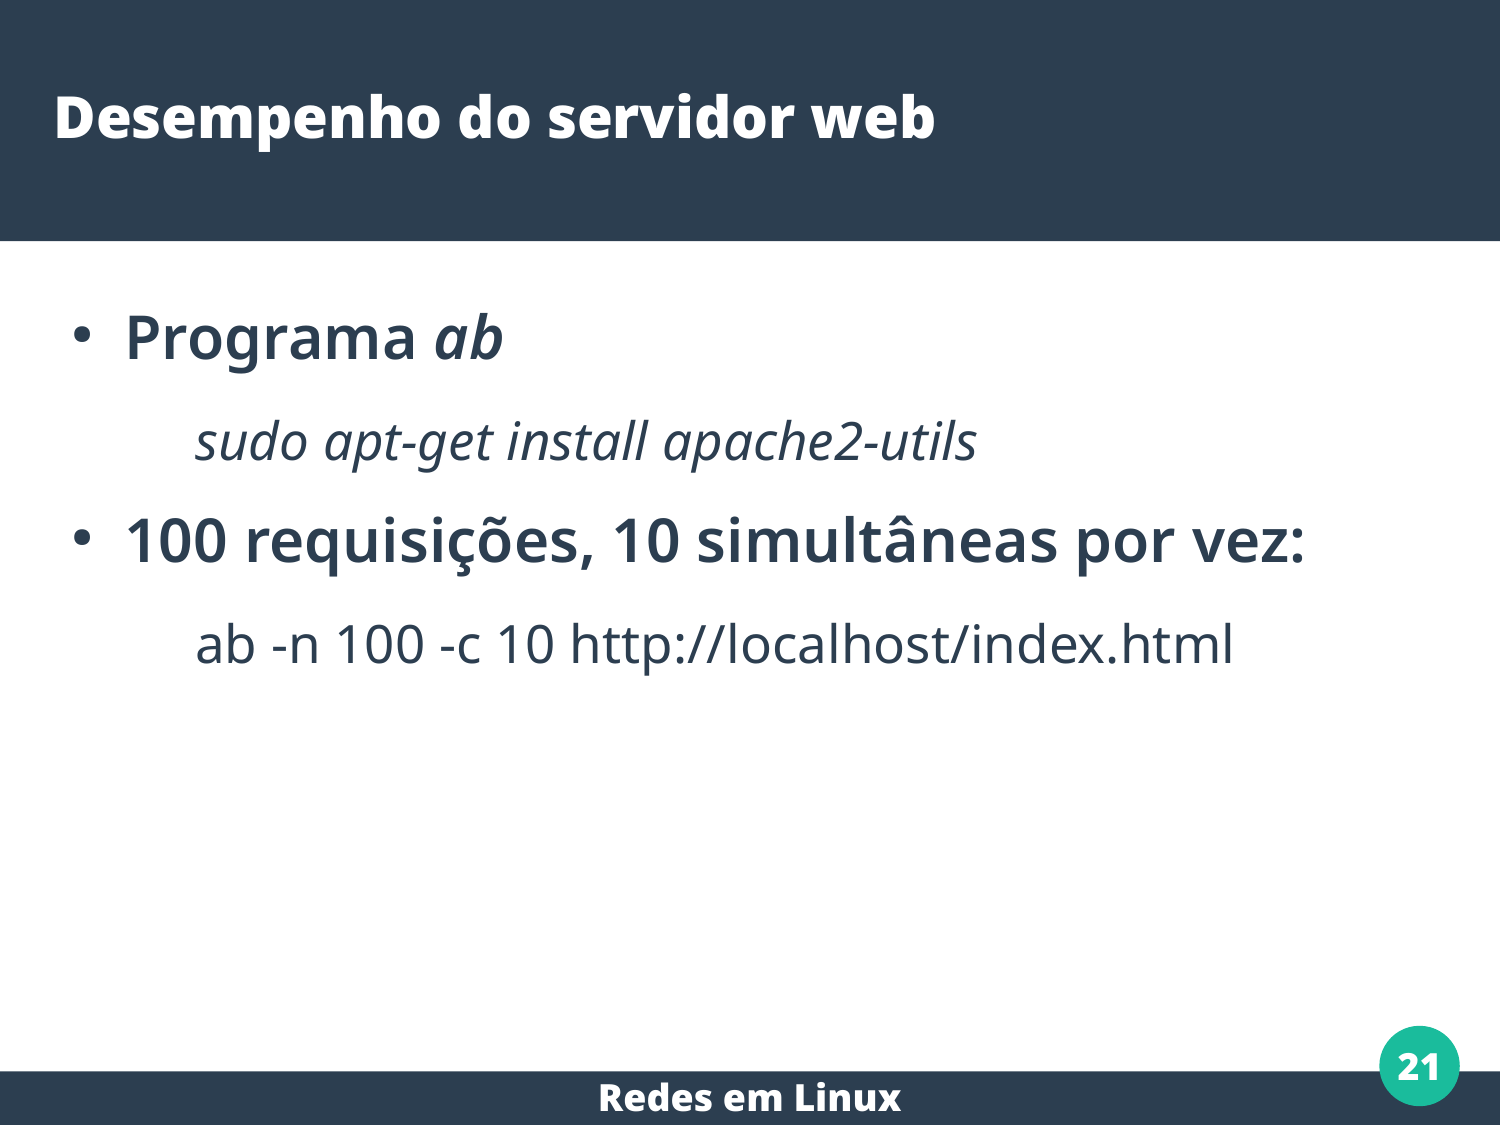

# Desempenho do servidor web
Programa ab
sudo apt-get install apache2-utils
100 requisições, 10 simultâneas por vez:
ab -n 100 -c 10 http://localhost/index.html
21
Redes em Linux